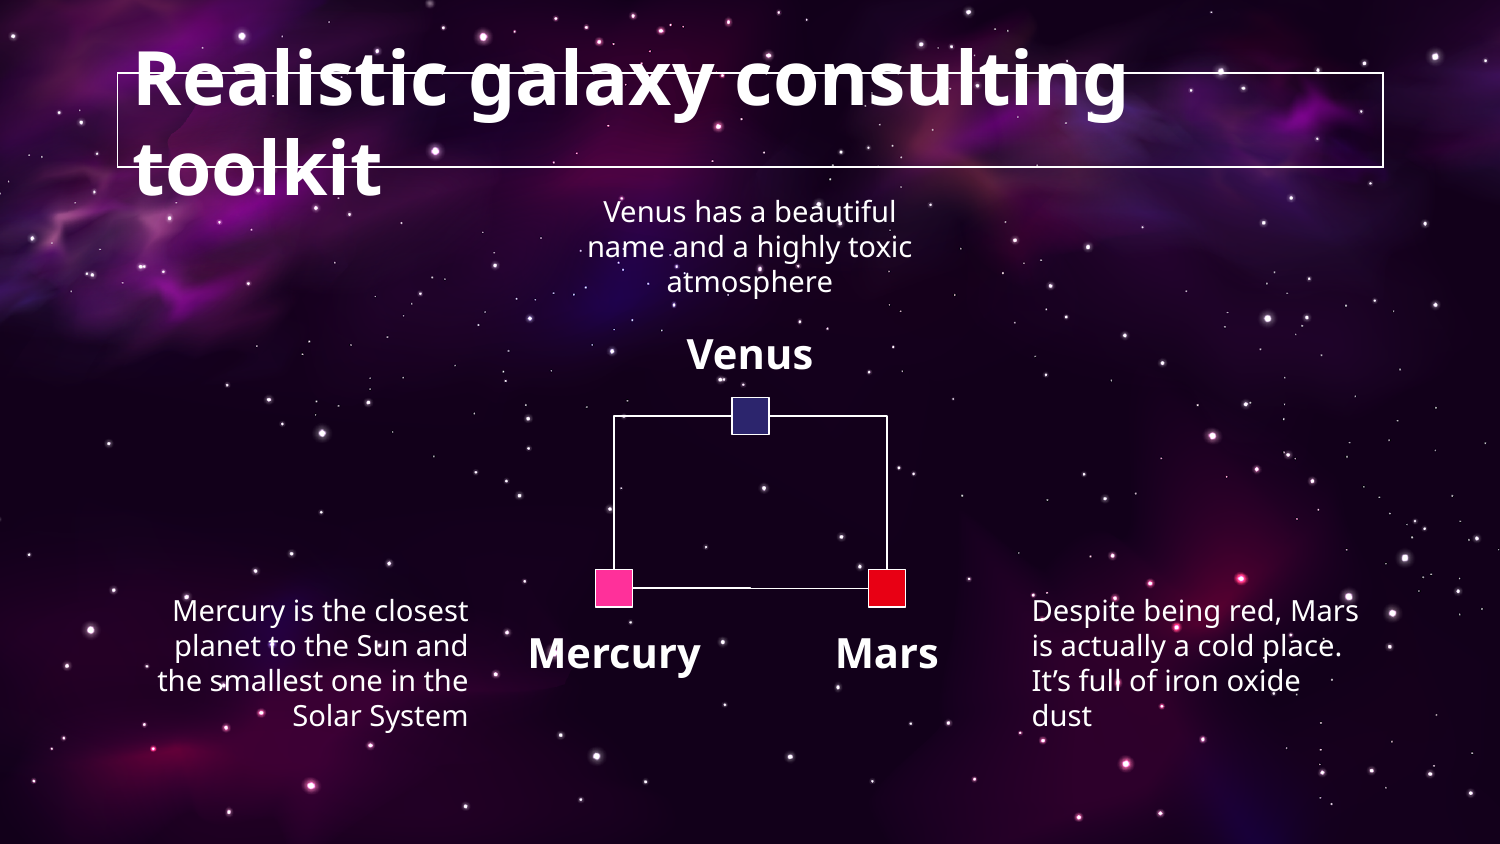

# Realistic galaxy consulting toolkit
Venus has a beautiful name and a highly toxic atmosphere
Venus
Mercury is the closest planet to the Sun and the smallest one in the Solar System
Mercury
Despite being red, Mars is actually a cold place. It’s full of iron oxide dust
Mars